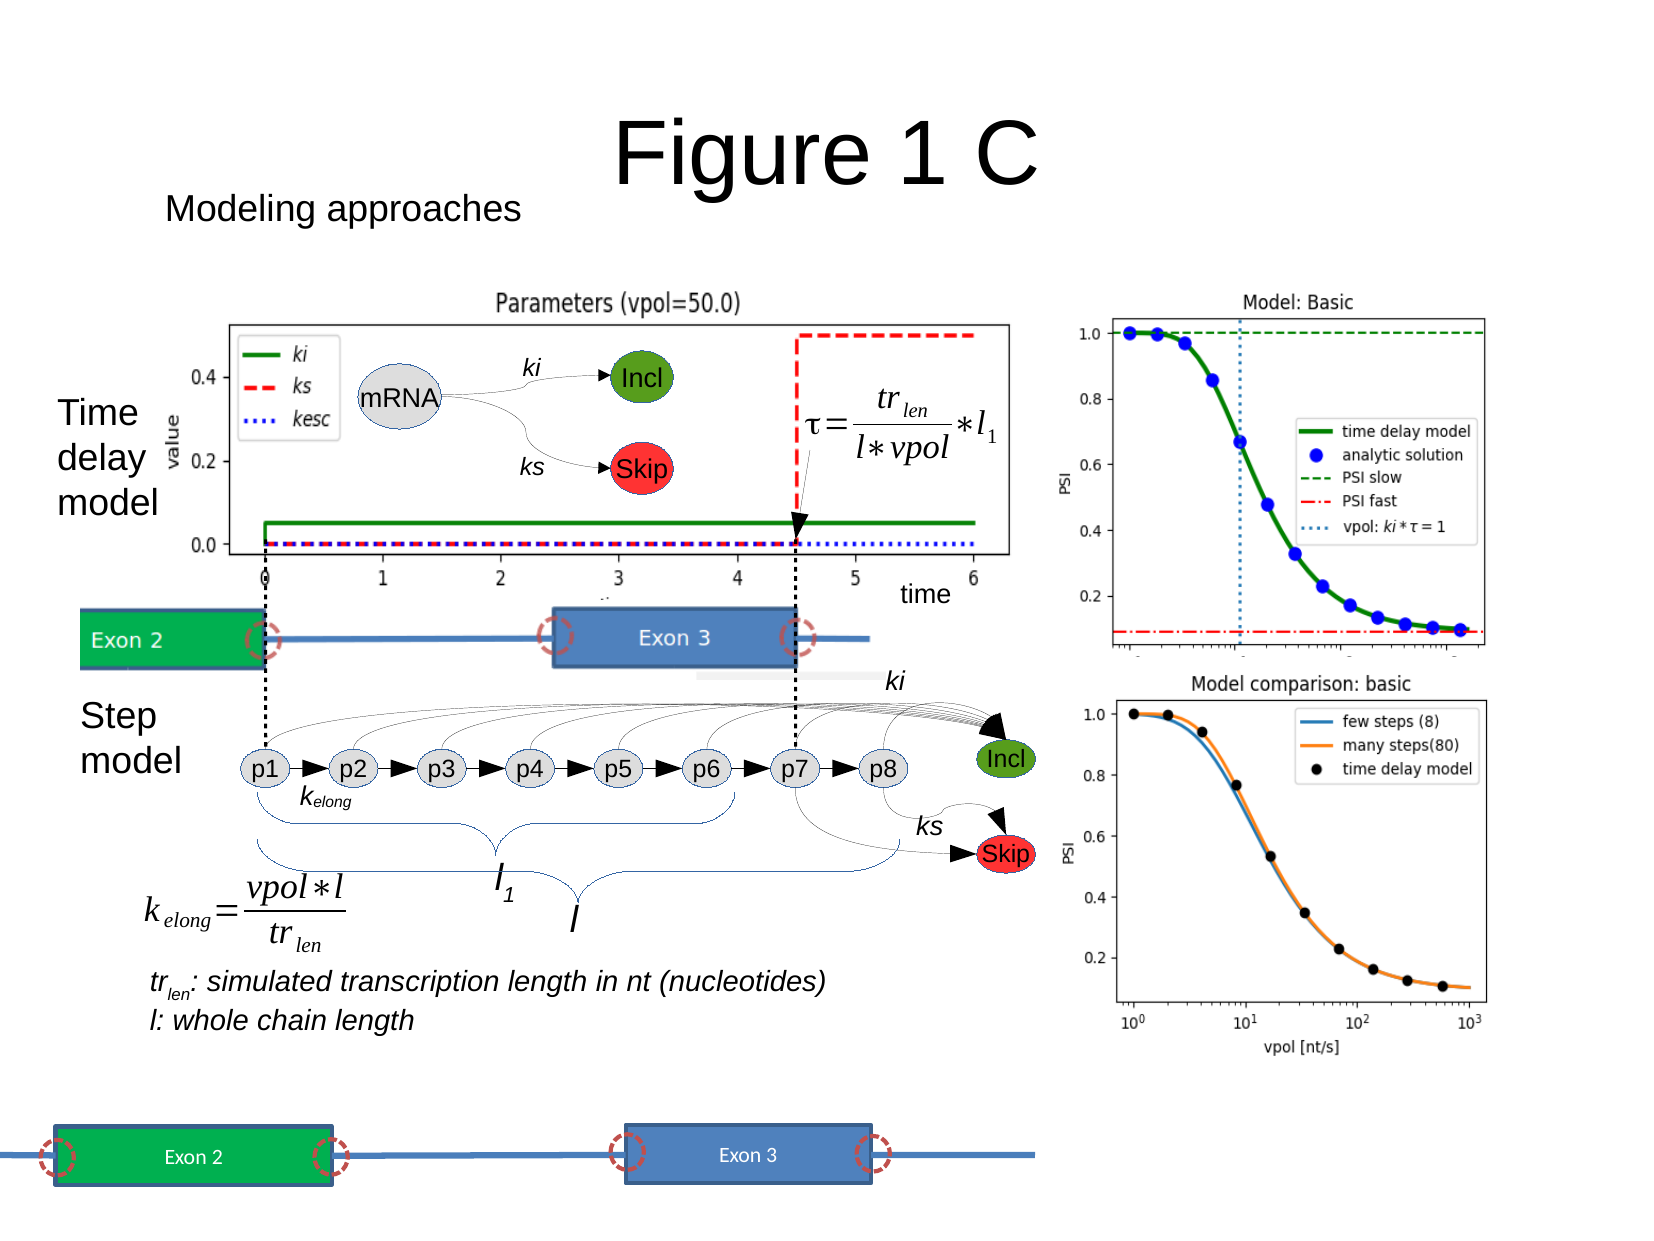

# Figure 1 C
Modeling approaches
ki
Incl
mRNA
Time delay
model
Skip
ks
time
ki
Step model
Incl
p1
p2
p3
p4
p5
p6
p7
p8
kelong
ks
Skip
l1
l
trlen: simulated transcription length in nt (nucleotides)
l: whole chain length
Exon 3
Exon 2